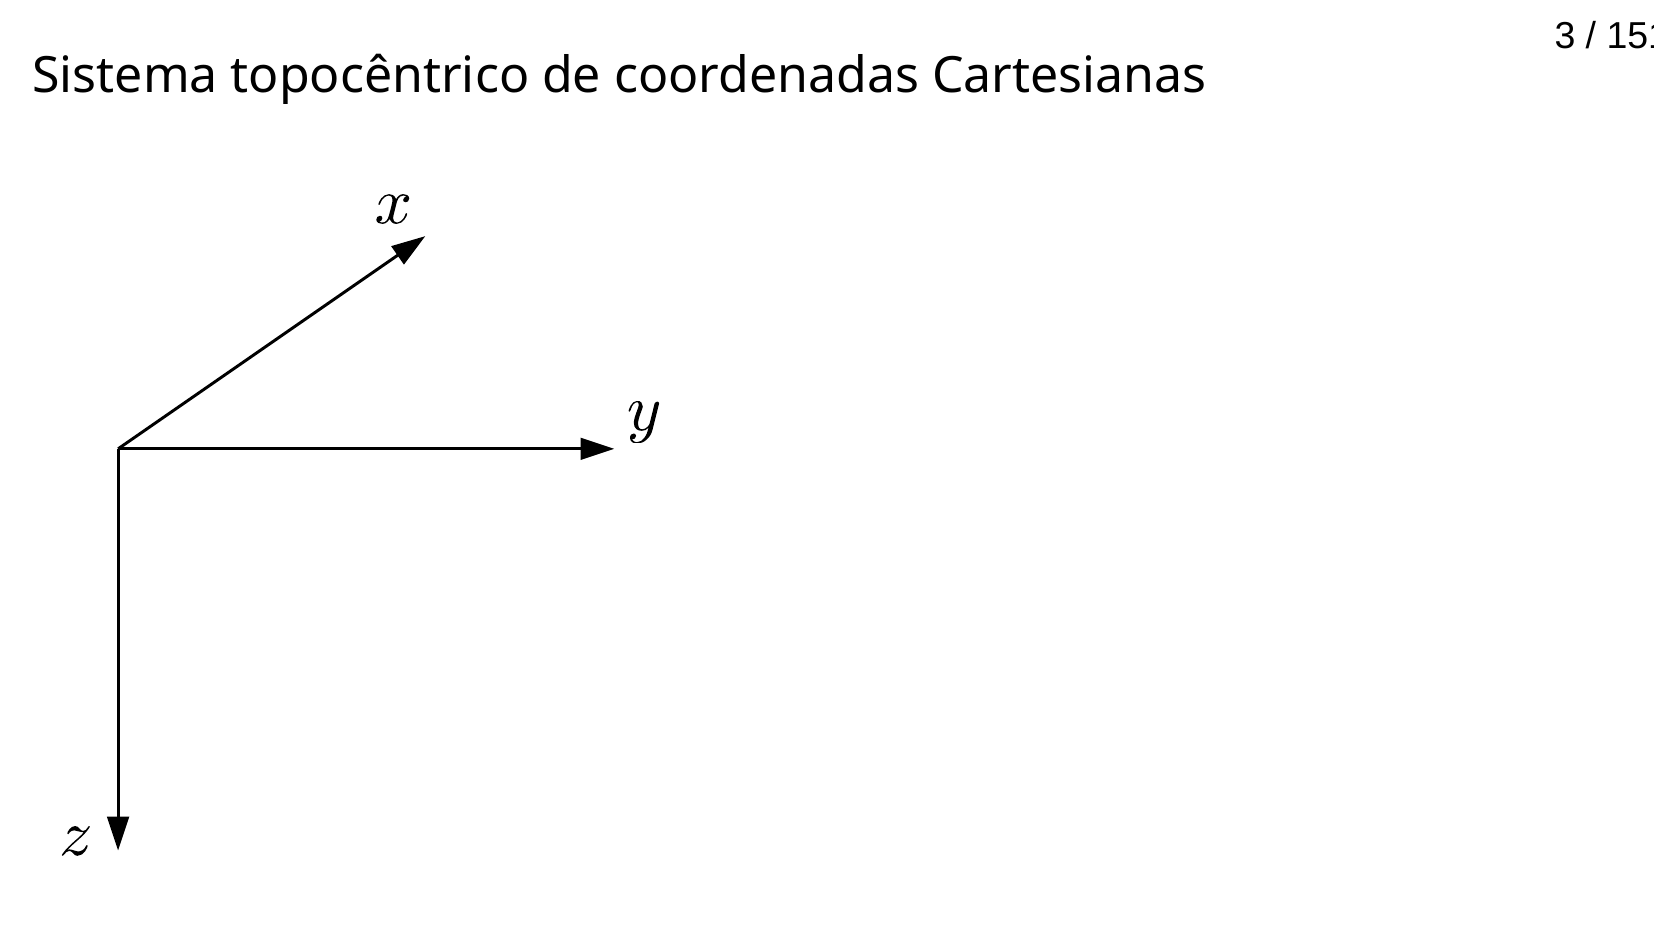

2 / 151
Sistema topocêntrico de coordenadas Cartesianas